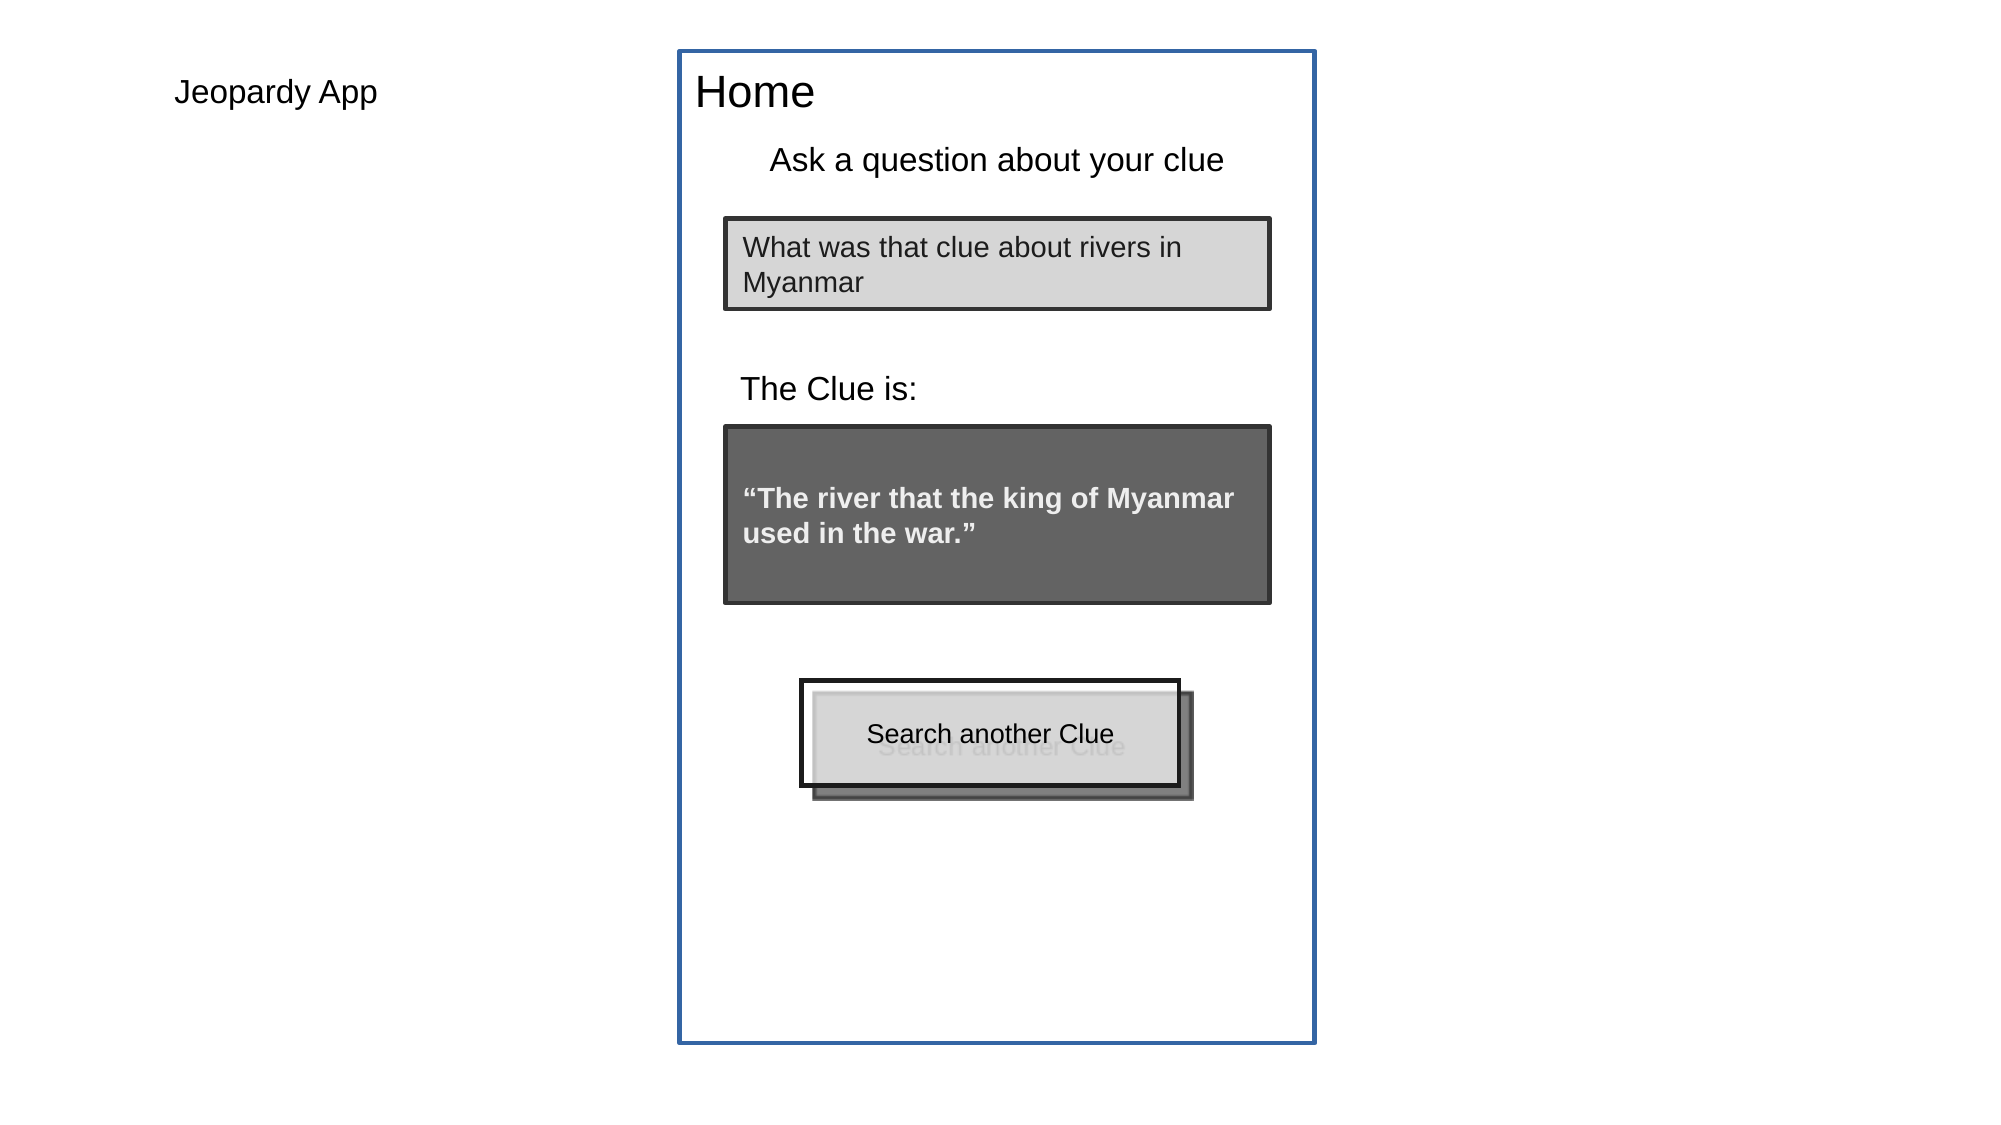

# Jeopardy App
Home
Ask a question about your clue
What was that clue about rivers in Myanmar
The Clue is:
“The river that the king of Myanmar used in the war.”
Search another Clue